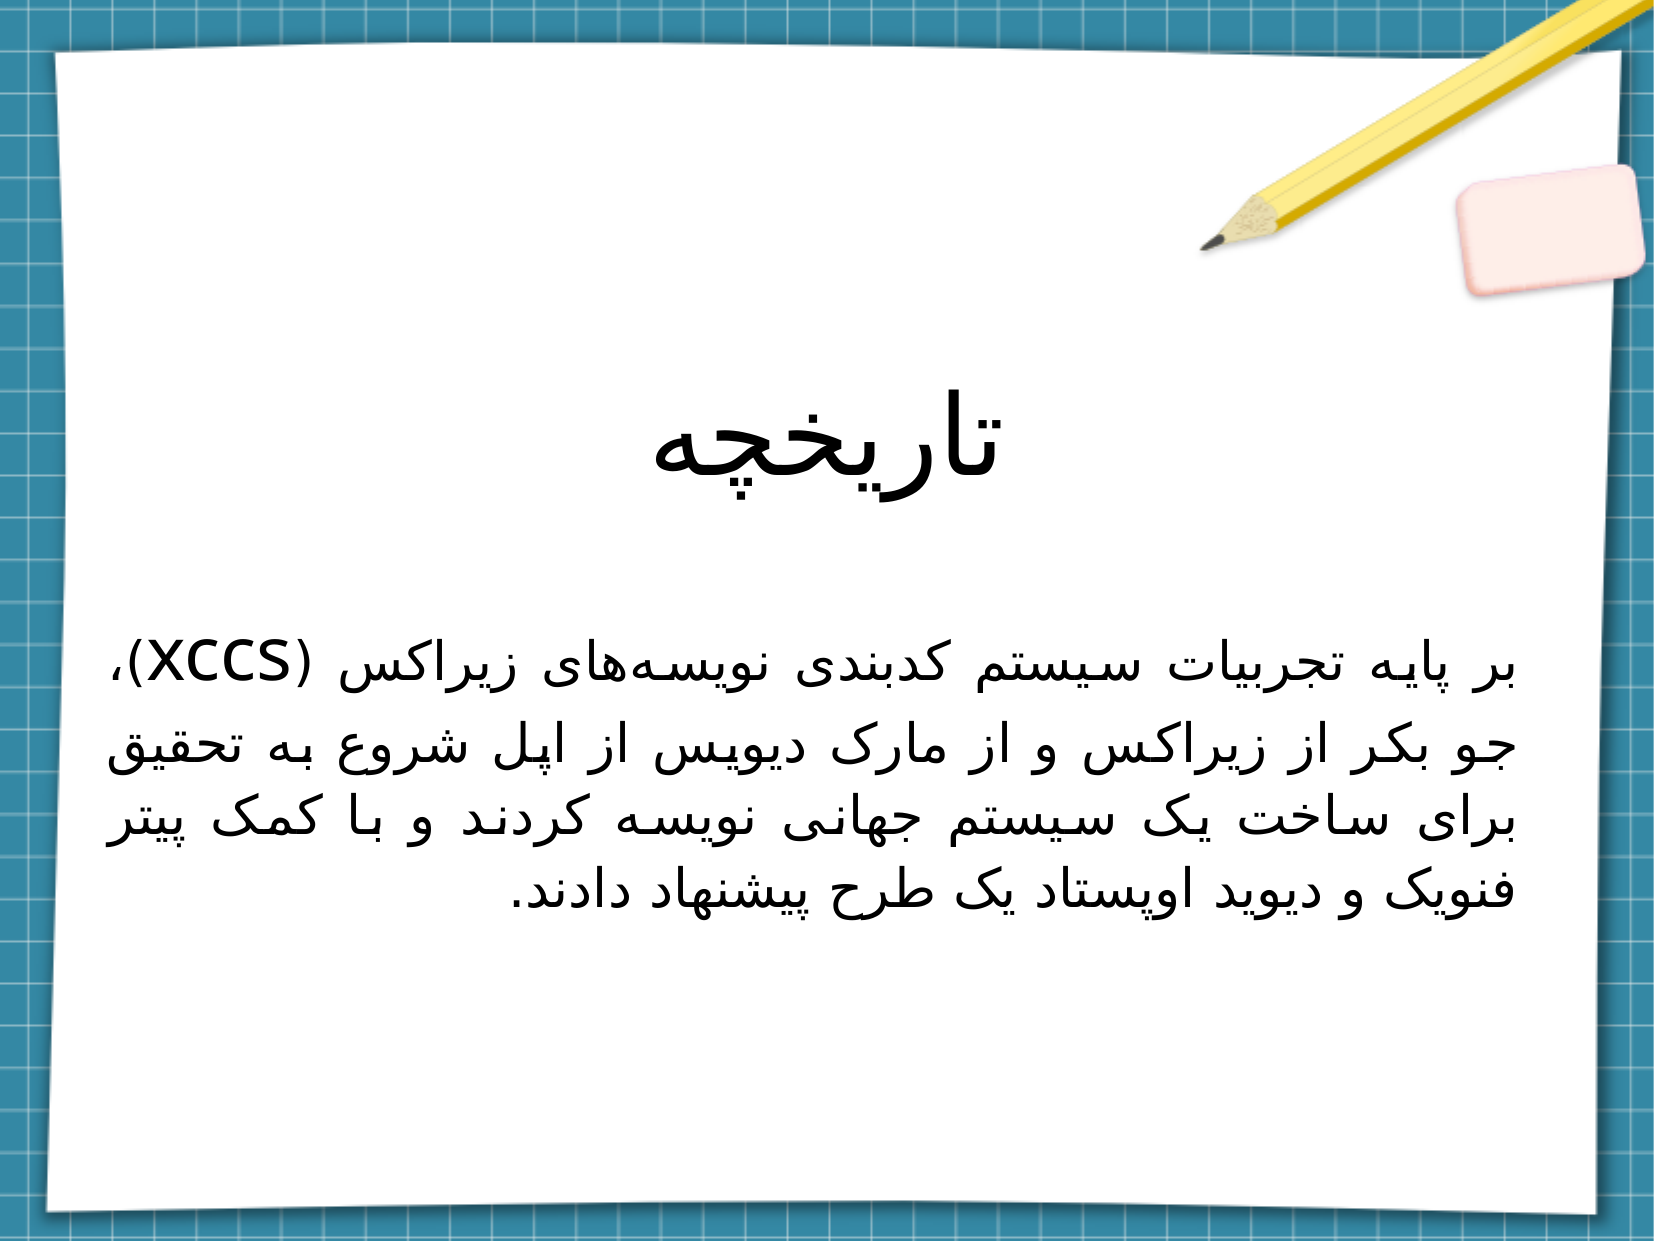

# تاریخچه
بر پایه تجربیات سیستم کدبندی نویسه‌های زیراکس (xccs)، جو بکر از زیراکس و از مارک دیویس از اپل شروع به تحقیق برای ساخت یک سیستم جهانی نویسه کردند و با کمک پیتر فنویک و دیوید اوپستاد یک طرح پیشنهاد دادند.